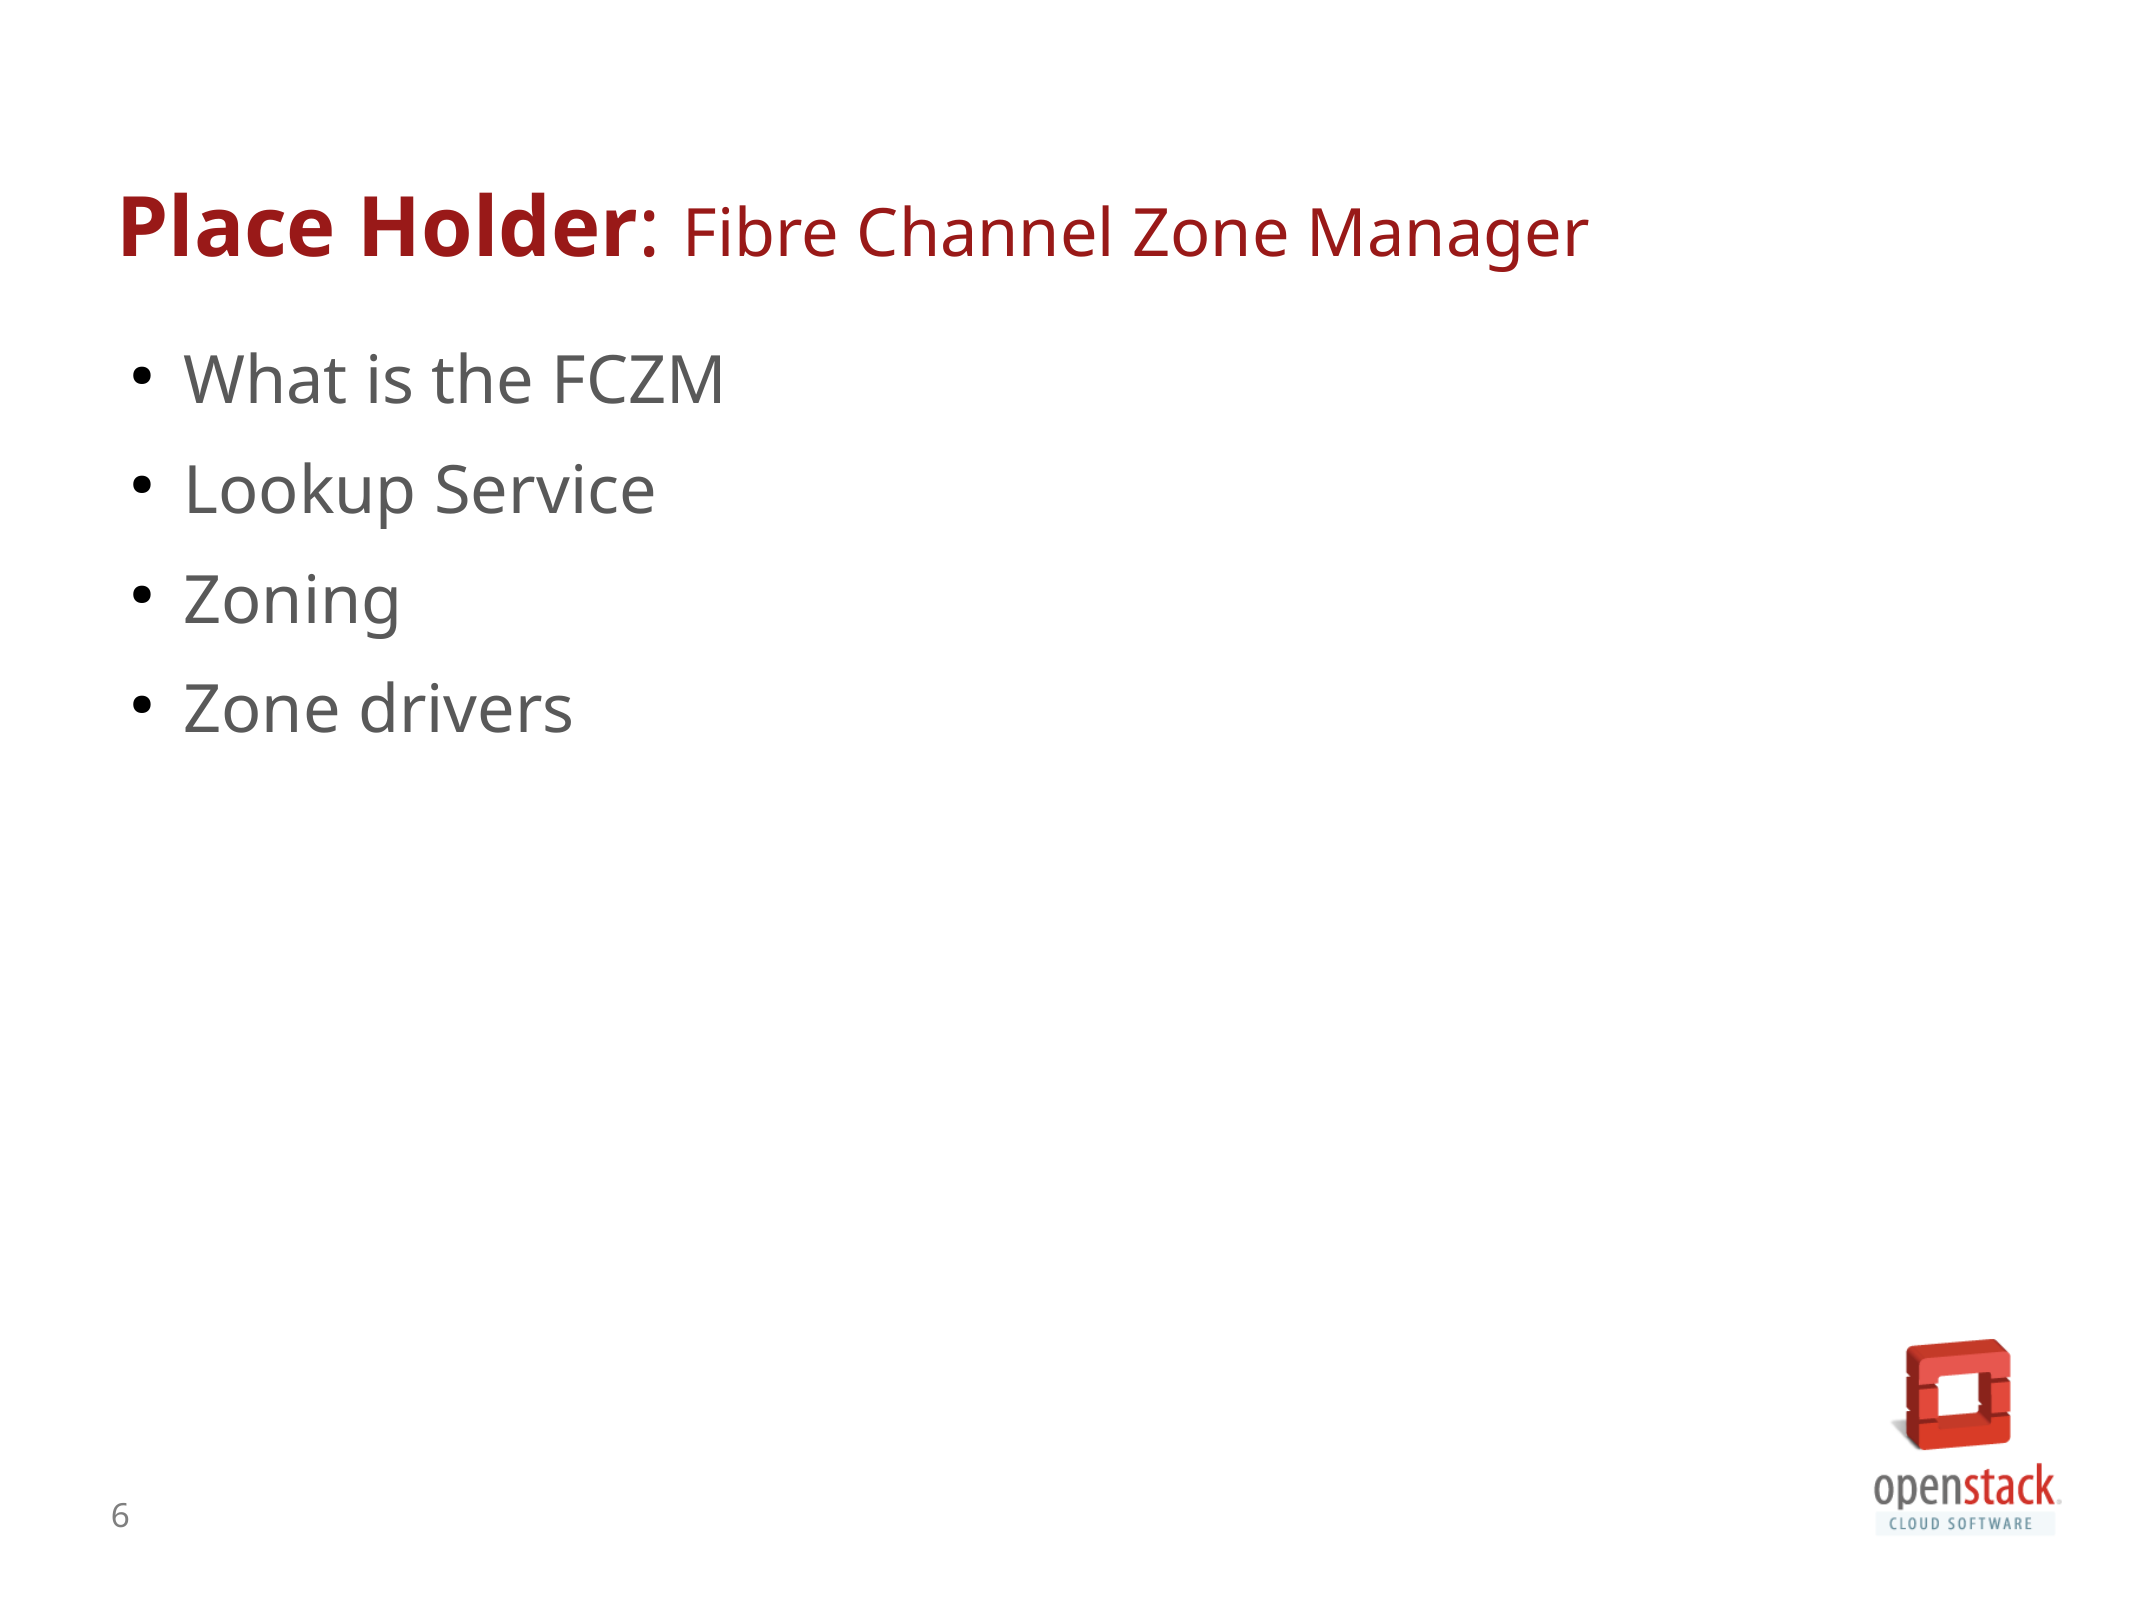

# Place Holder: Fibre Channel Zone Manager
What is the FCZM
Lookup Service
Zoning
Zone drivers